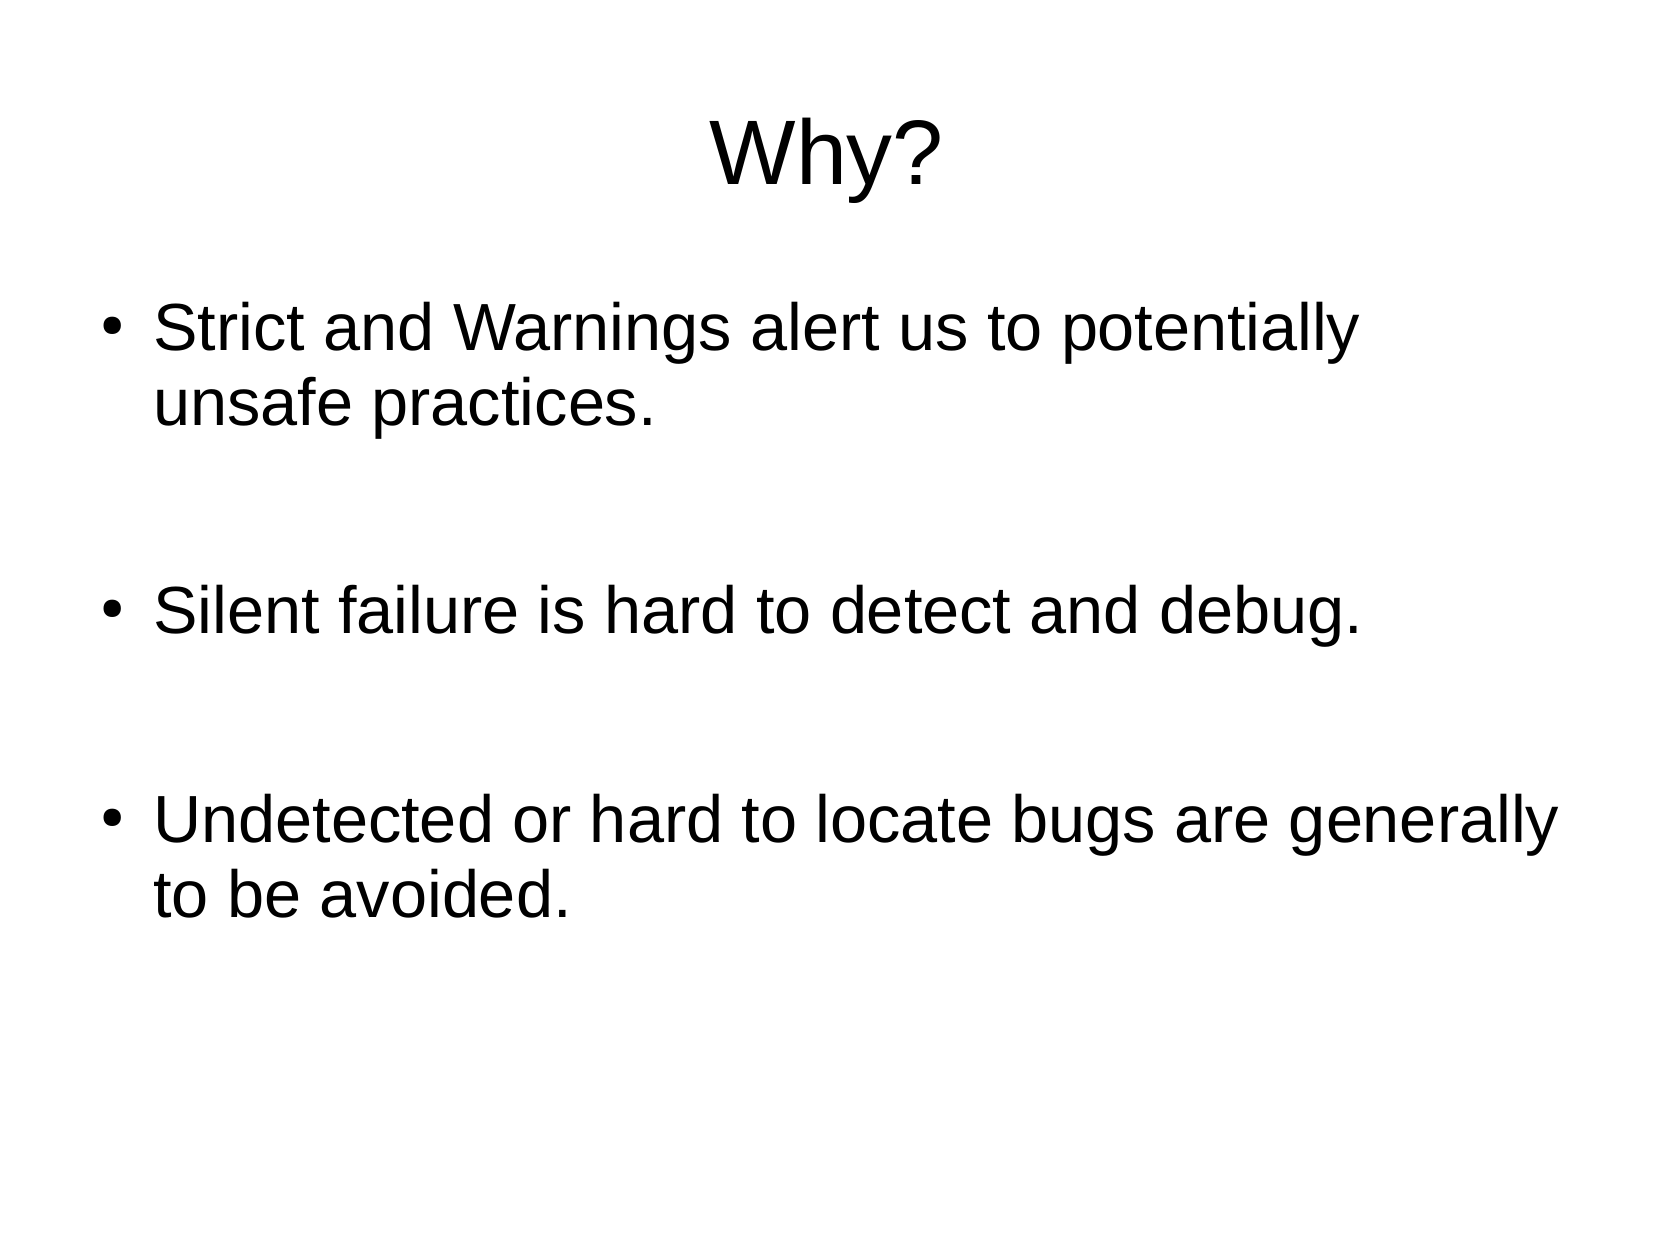

# Why?
Strict and Warnings alert us to potentially unsafe practices.
Silent failure is hard to detect and debug.
Undetected or hard to locate bugs are generally to be avoided.